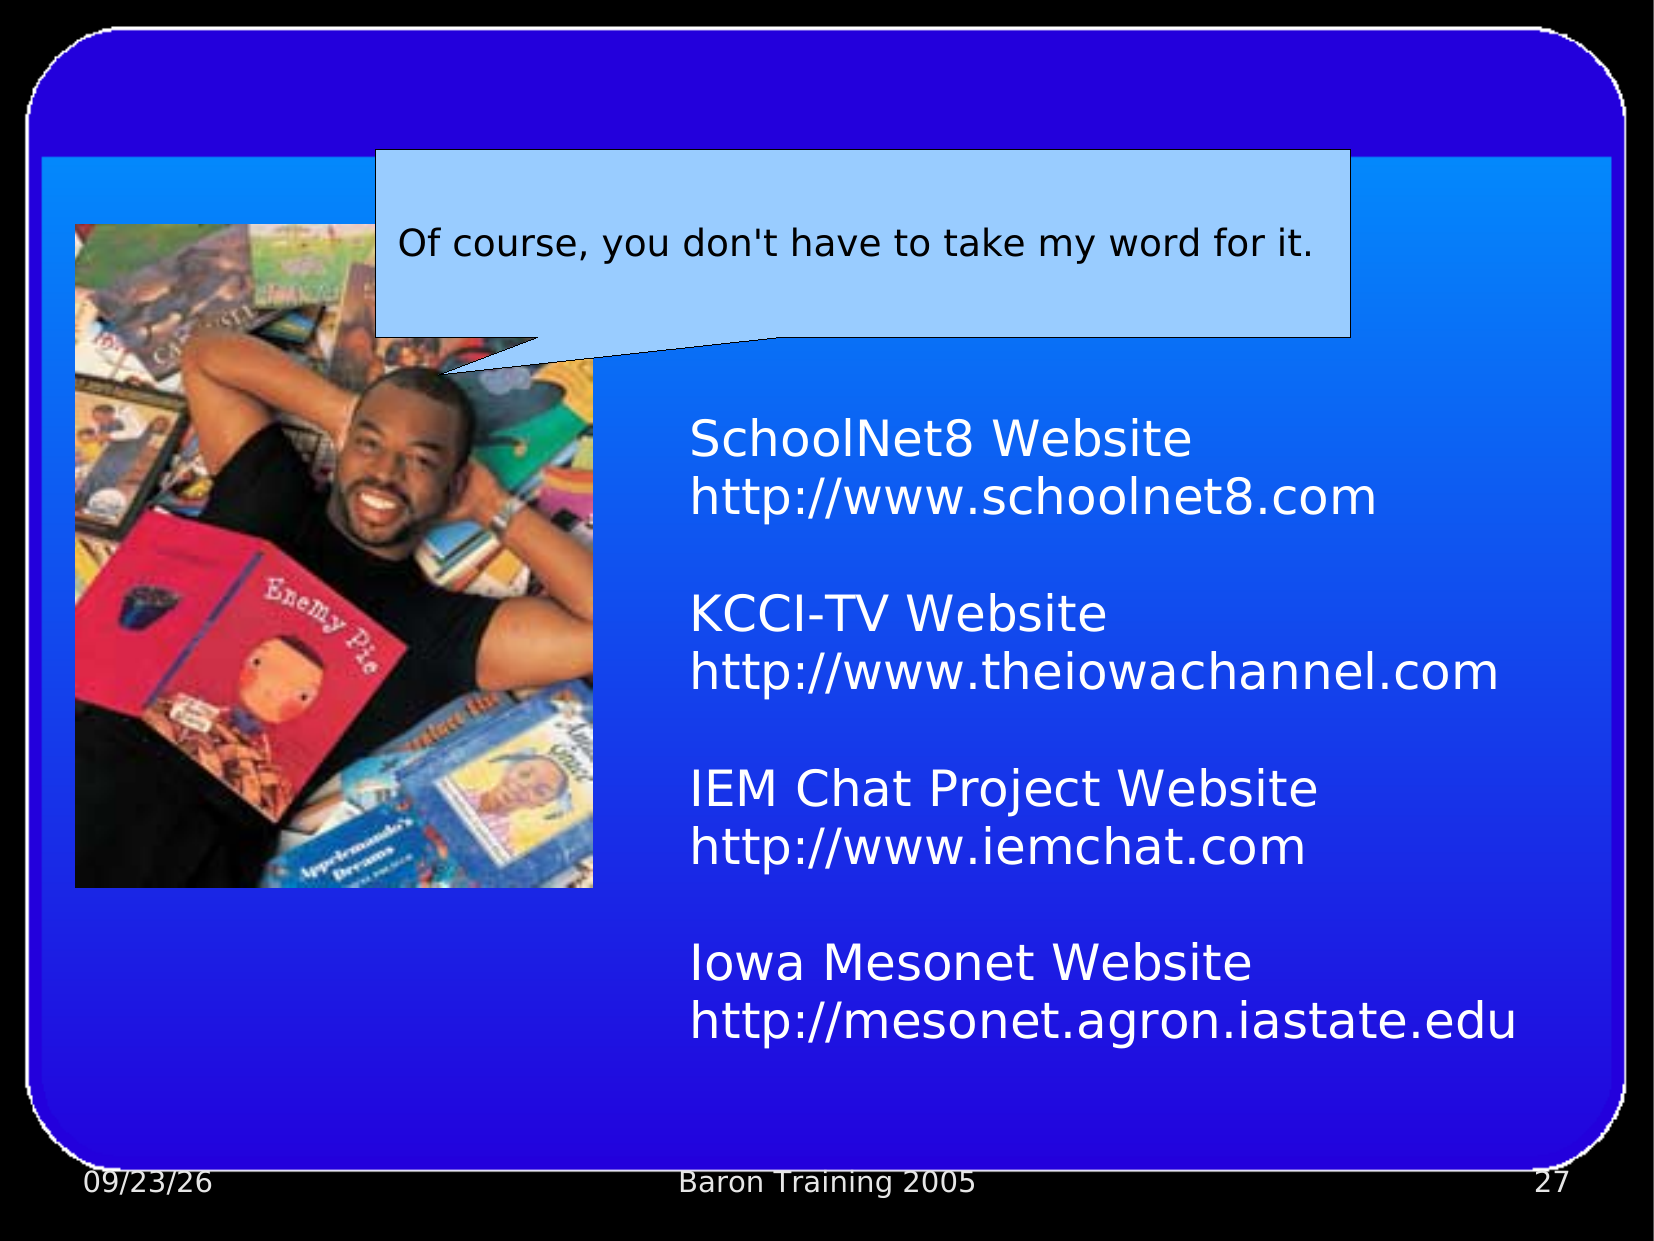

Of course, you don't have to take my word for it.
SchoolNet8 Website
http://www.schoolnet8.com
KCCI-TV Website
http://www.theiowachannel.com
IEM Chat Project Website
http://www.iemchat.com
Iowa Mesonet Website
http://mesonet.agron.iastate.edu
Baron Training 2005
27